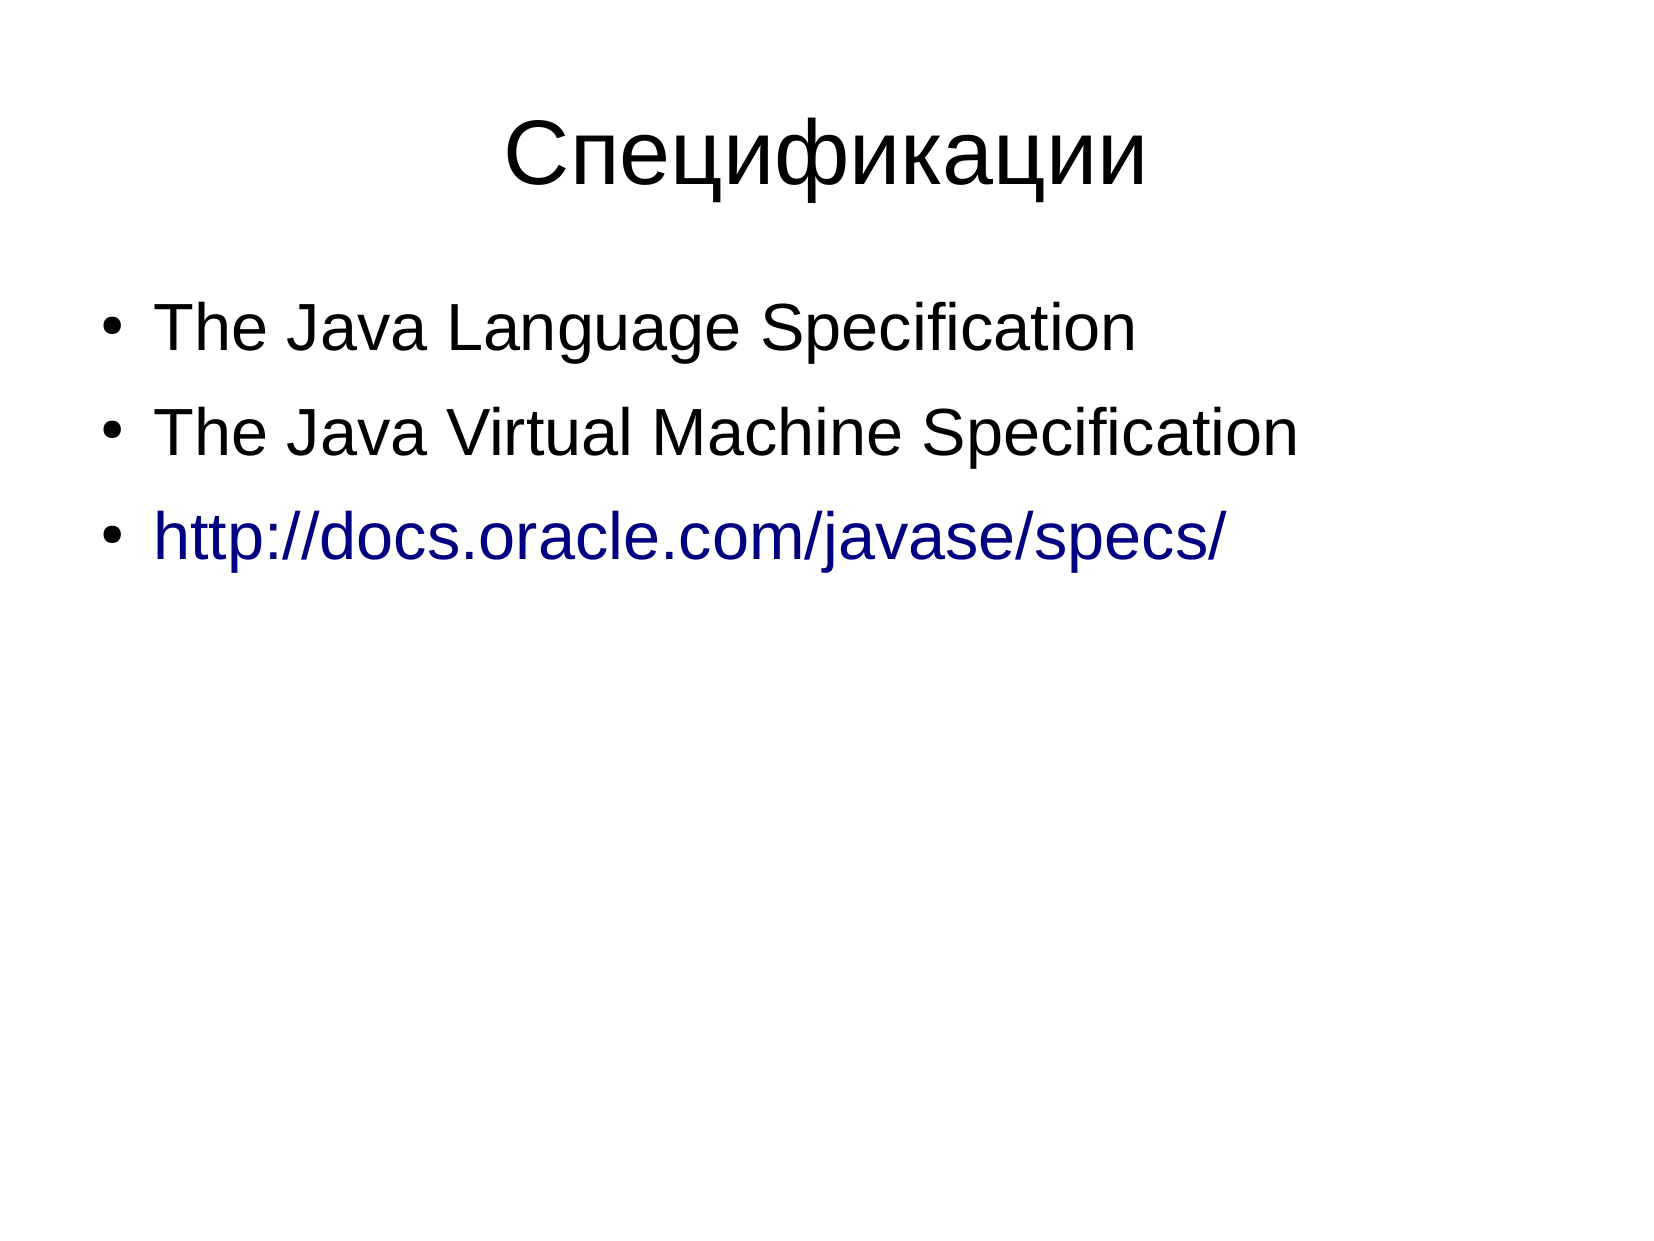

# Спецификации
The Java Language Specification
The Java Virtual Machine Specification
http://docs.oracle.com/javase/specs/